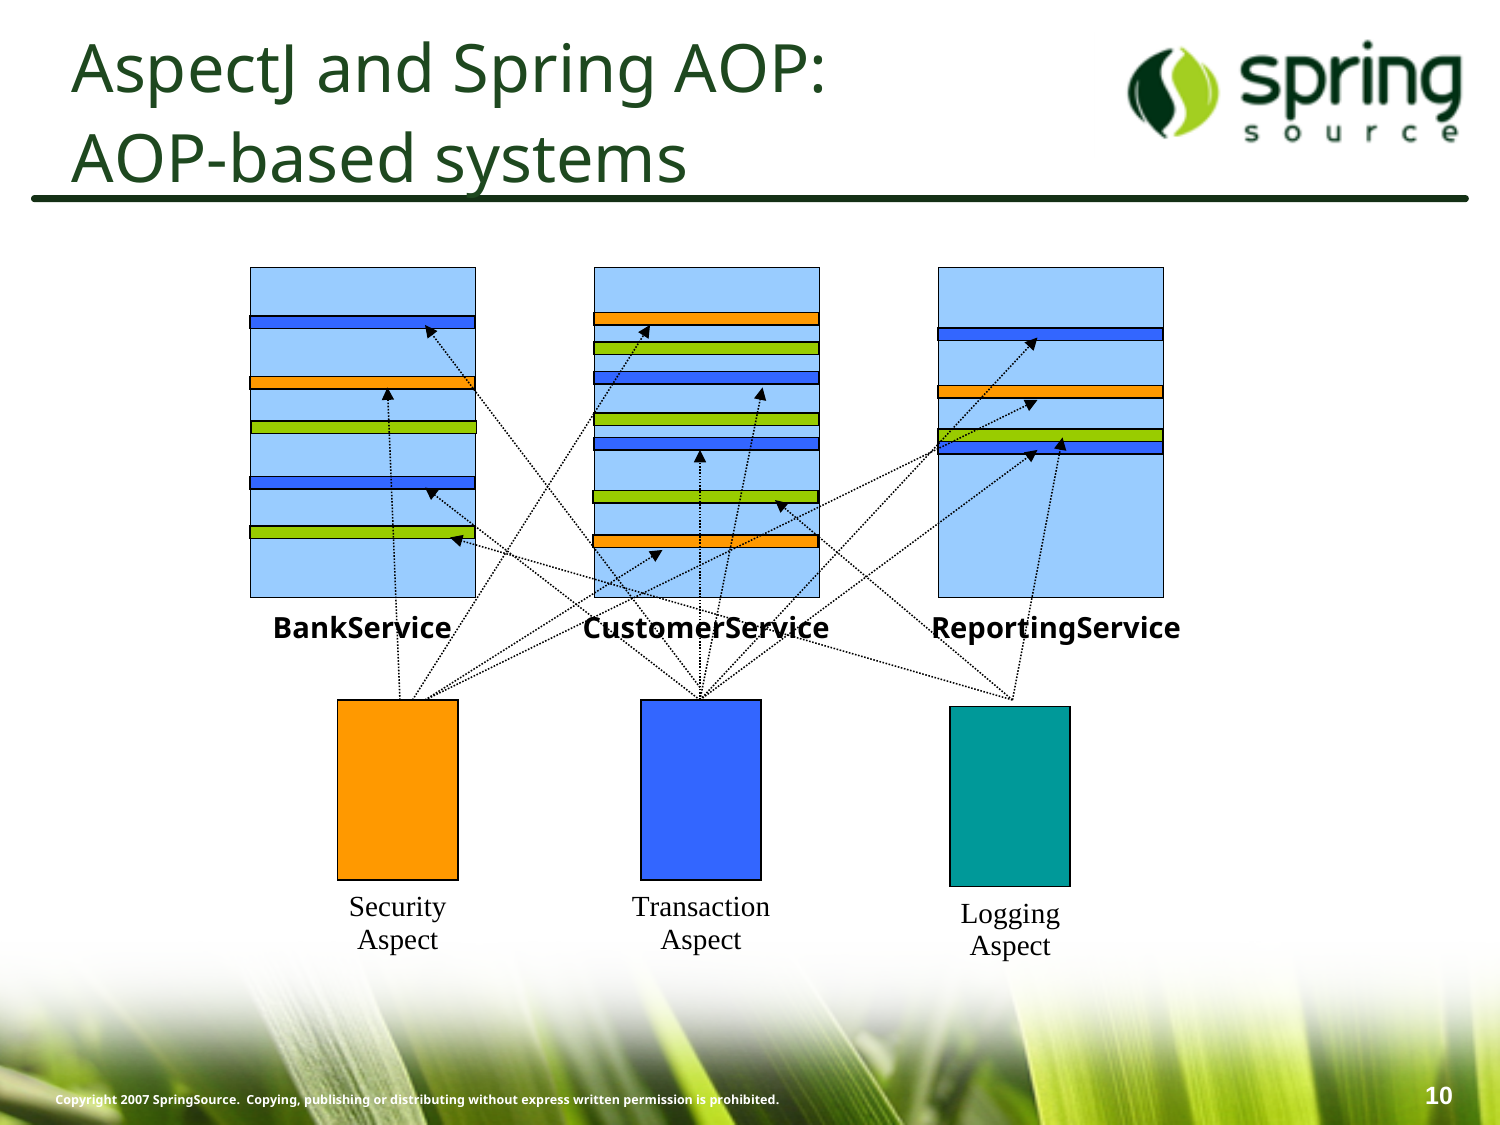

# AspectJ and Spring AOP: AOP-based systems
BankService
CustomerService
ReportingService
Security
Aspect
Transaction
Aspect
Logging
Aspect